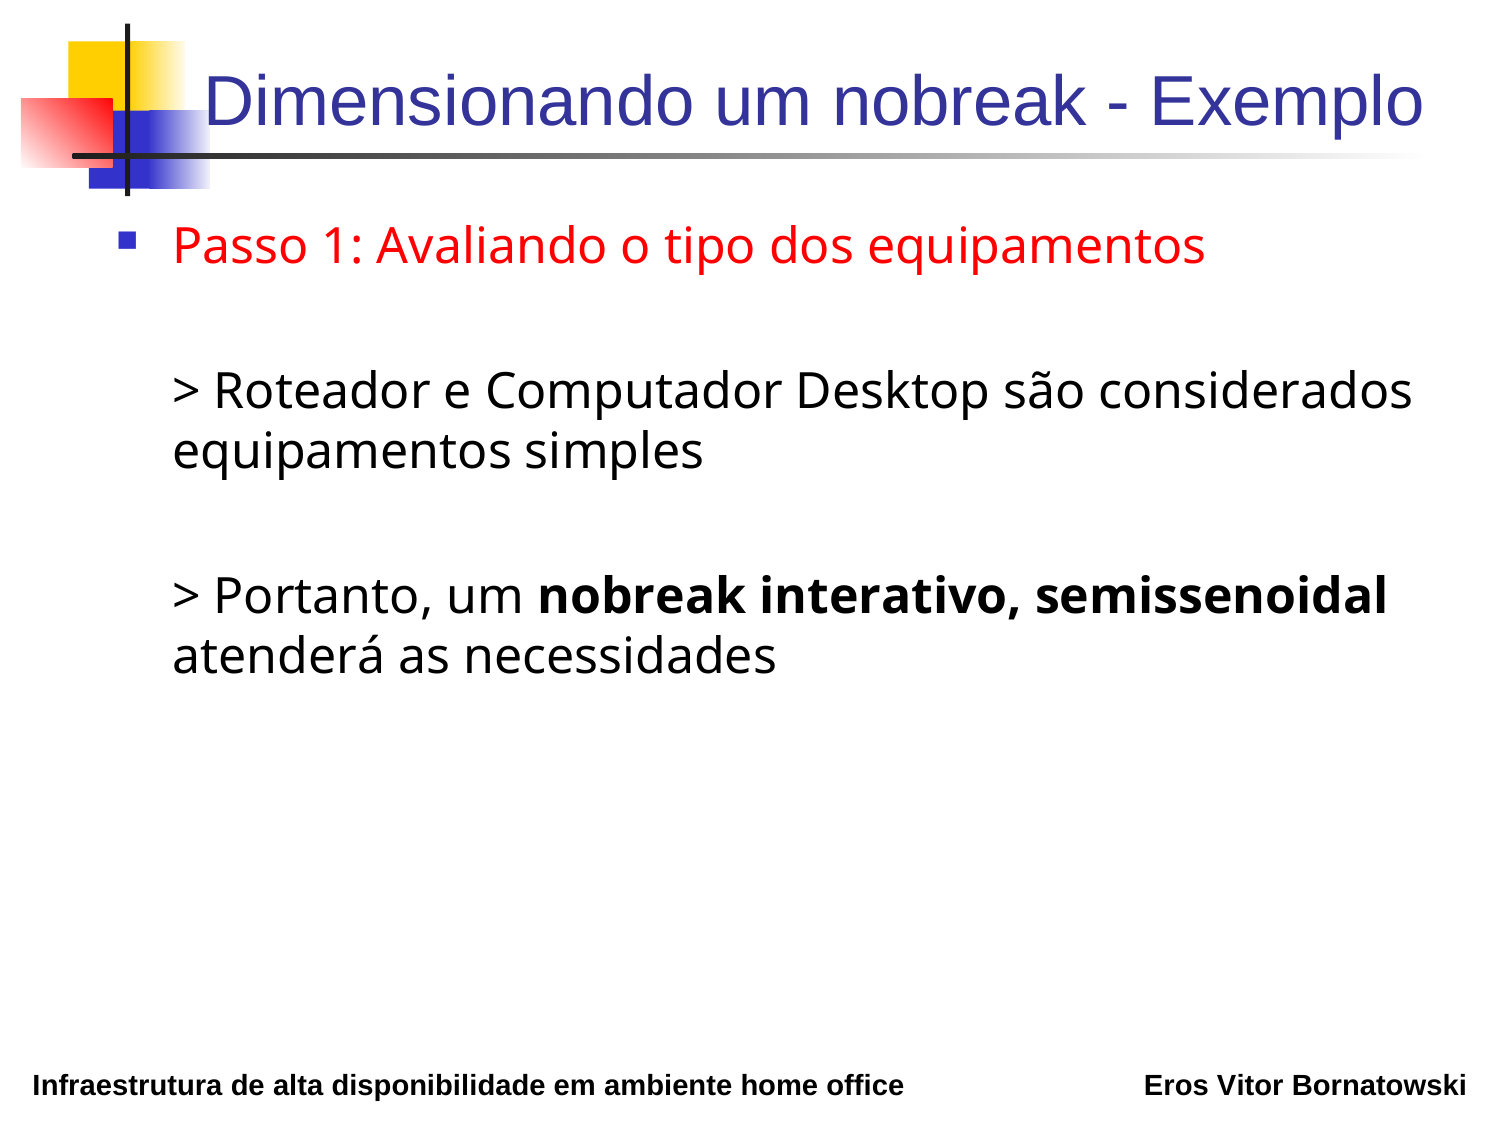

# Dimensionando um nobreak - Exemplo
Passo 1: Avaliando o tipo dos equipamentos
> Roteador e Computador Desktop são considerados equipamentos simples
> Portanto, um nobreak interativo, semissenoidal atenderá as necessidades